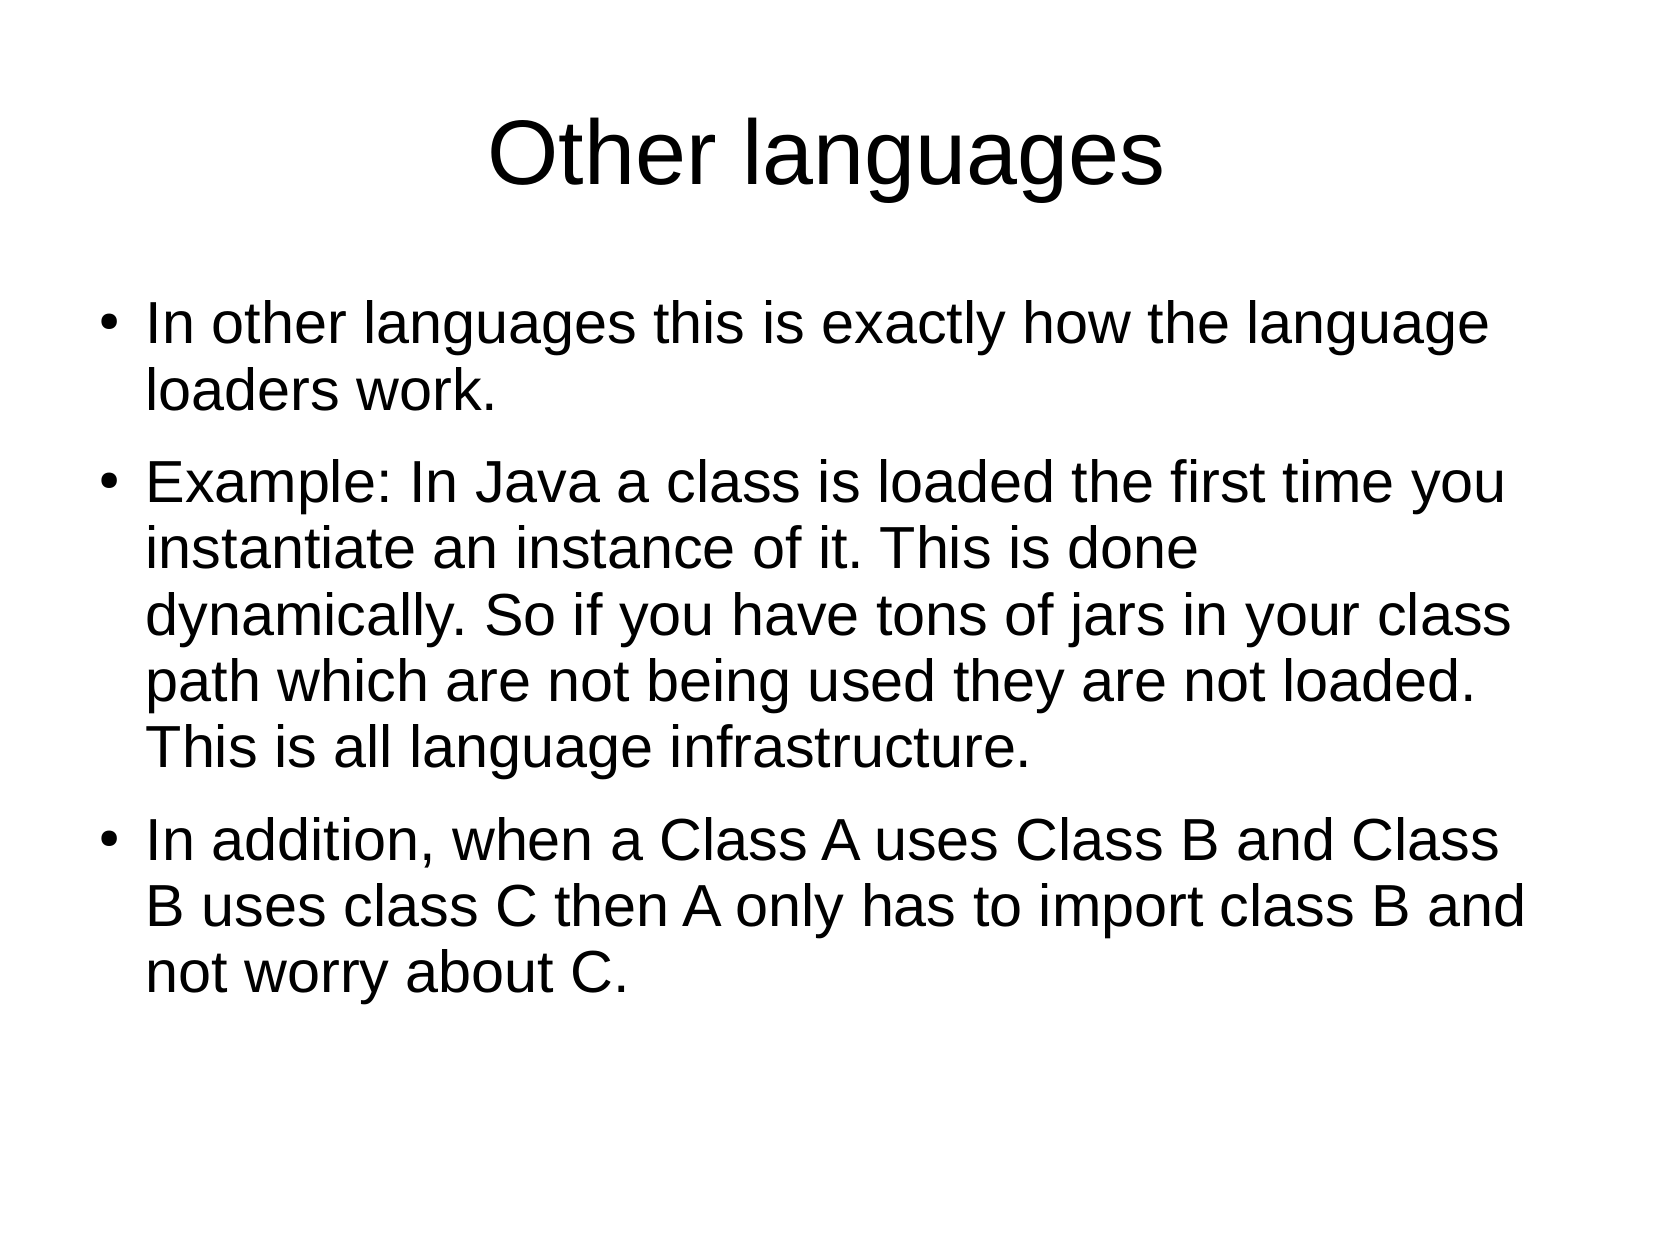

# Other languages
In other languages this is exactly how the language loaders work.
Example: In Java a class is loaded the first time you instantiate an instance of it. This is done dynamically. So if you have tons of jars in your class path which are not being used they are not loaded. This is all language infrastructure.
In addition, when a Class A uses Class B and Class B uses class C then A only has to import class B and not worry about C.